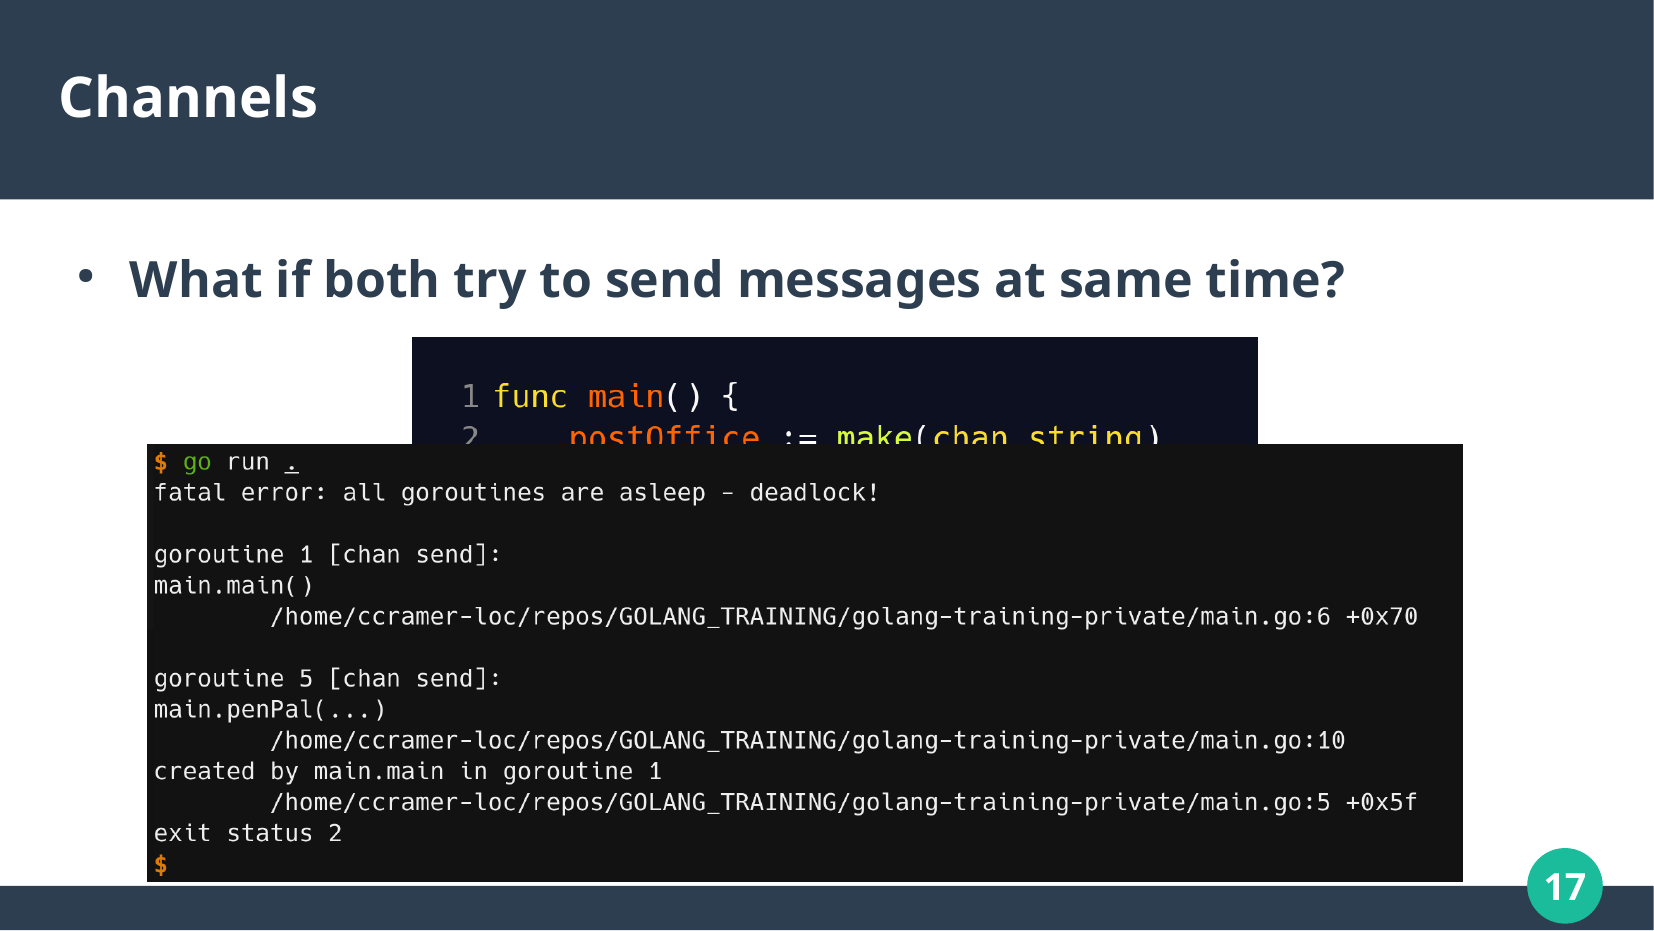

# Channels
What if both try to send messages at same time?